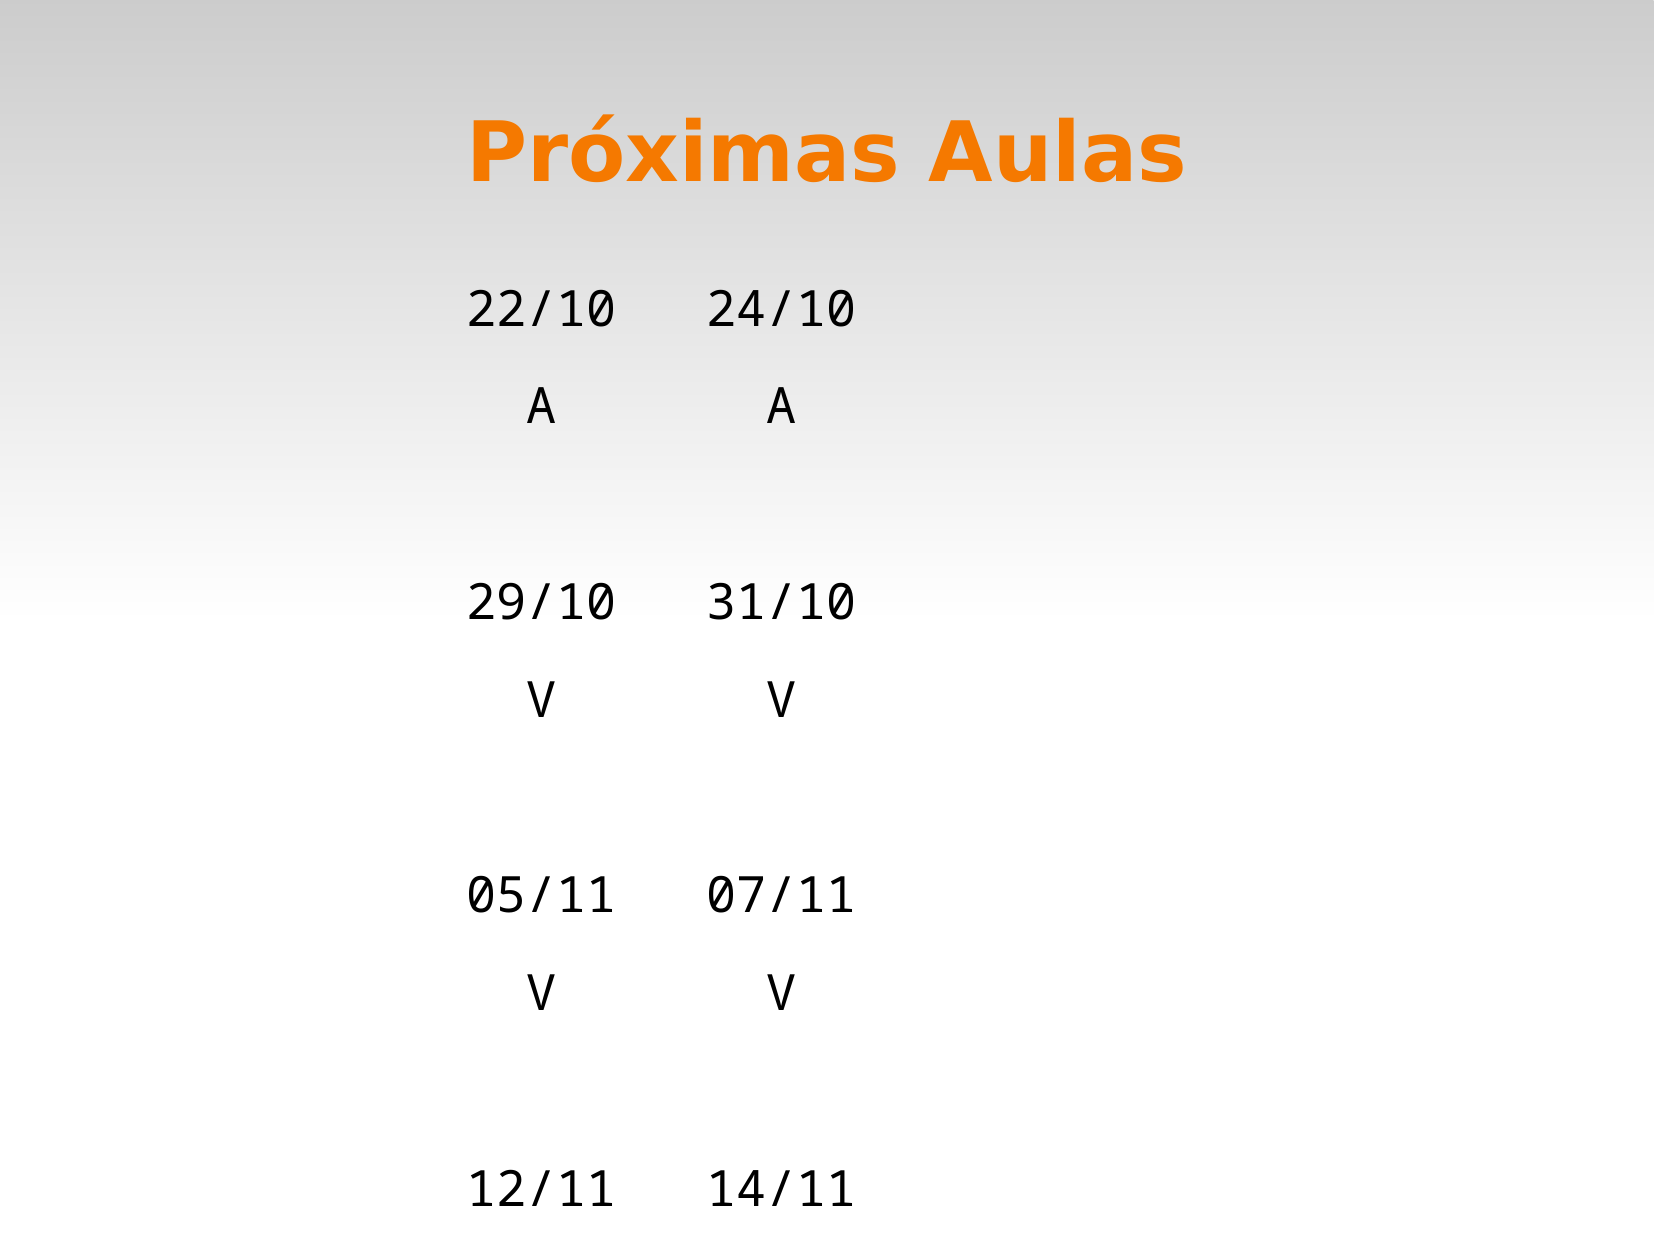

# Próximas Aulas
22/10 24/10
 A A
29/10 31/10
 V V
05/11 07/11
 V V
12/11 14/11
 A A